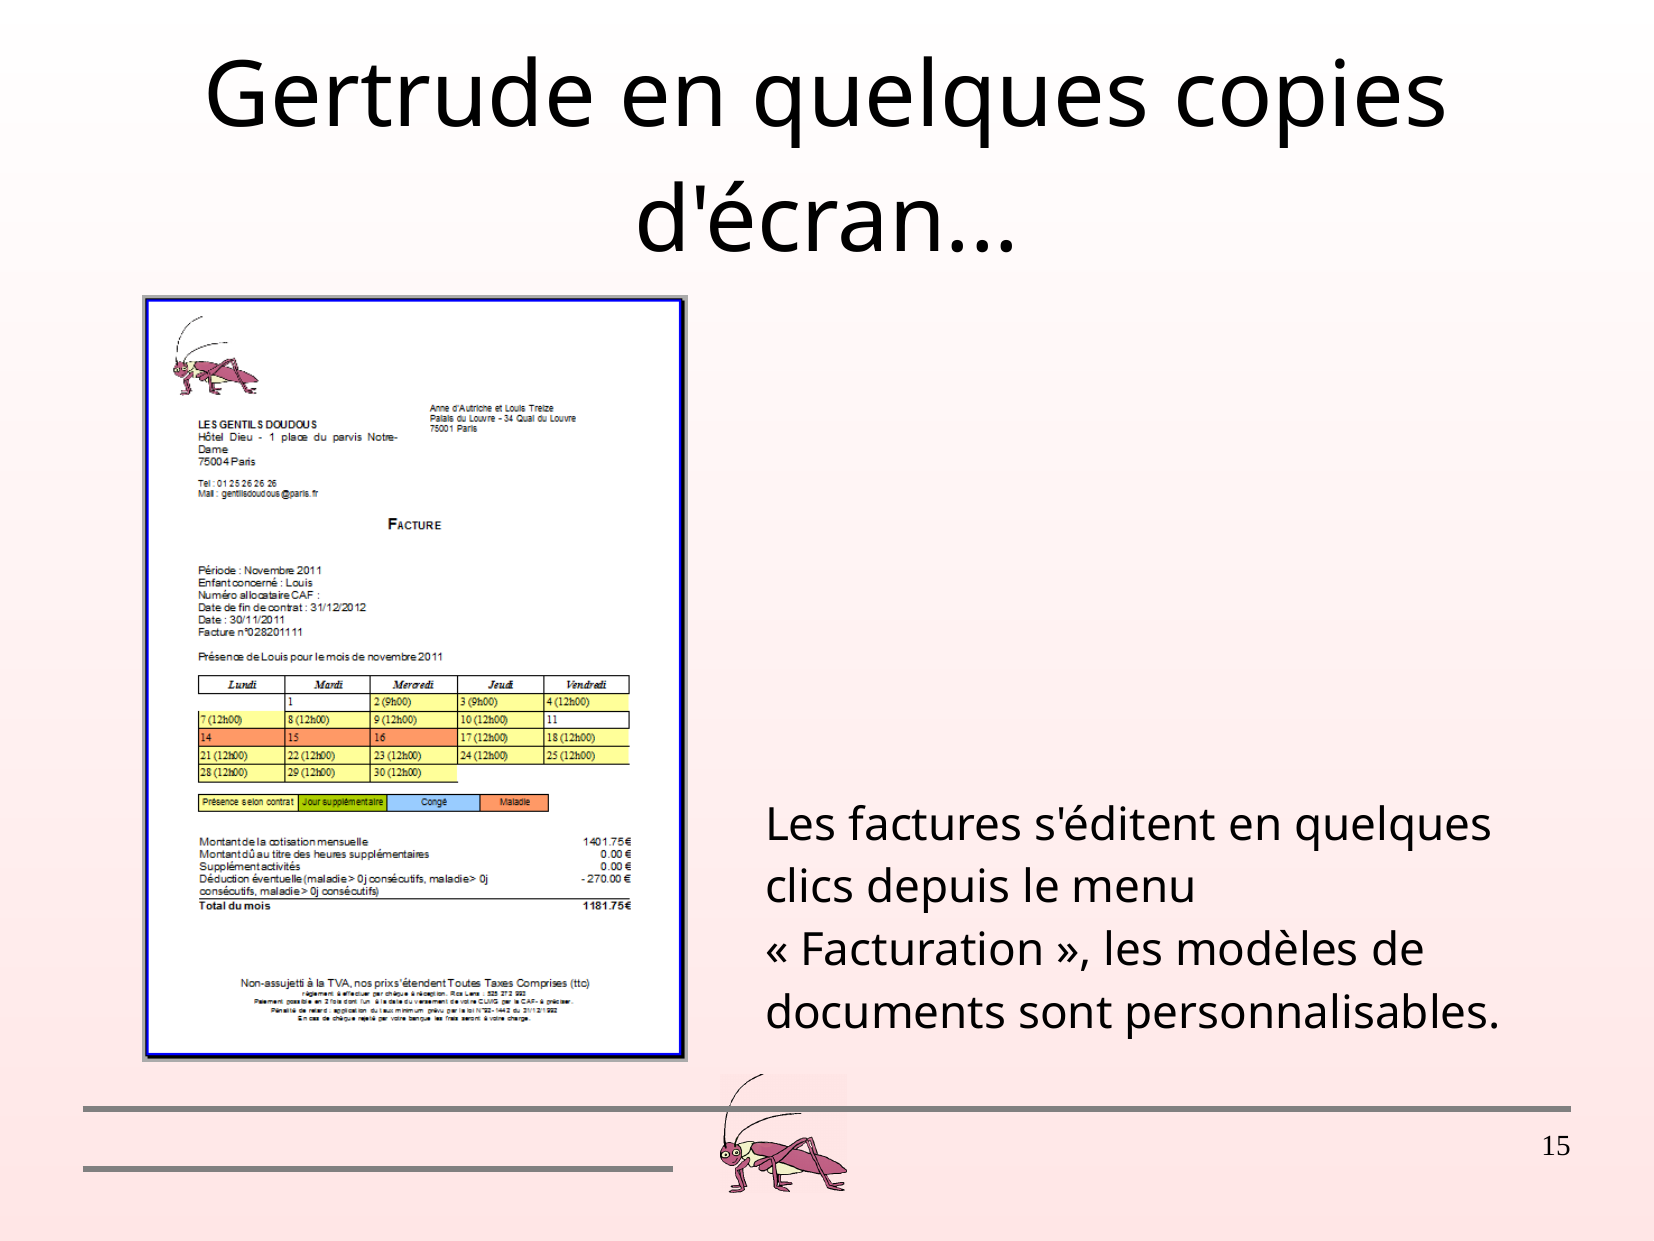

# Gertrude en quelques copies d'écran...
Les factures s'éditent en quelques clics depuis le menu « Facturation », les modèles de documents sont personnalisables.
15